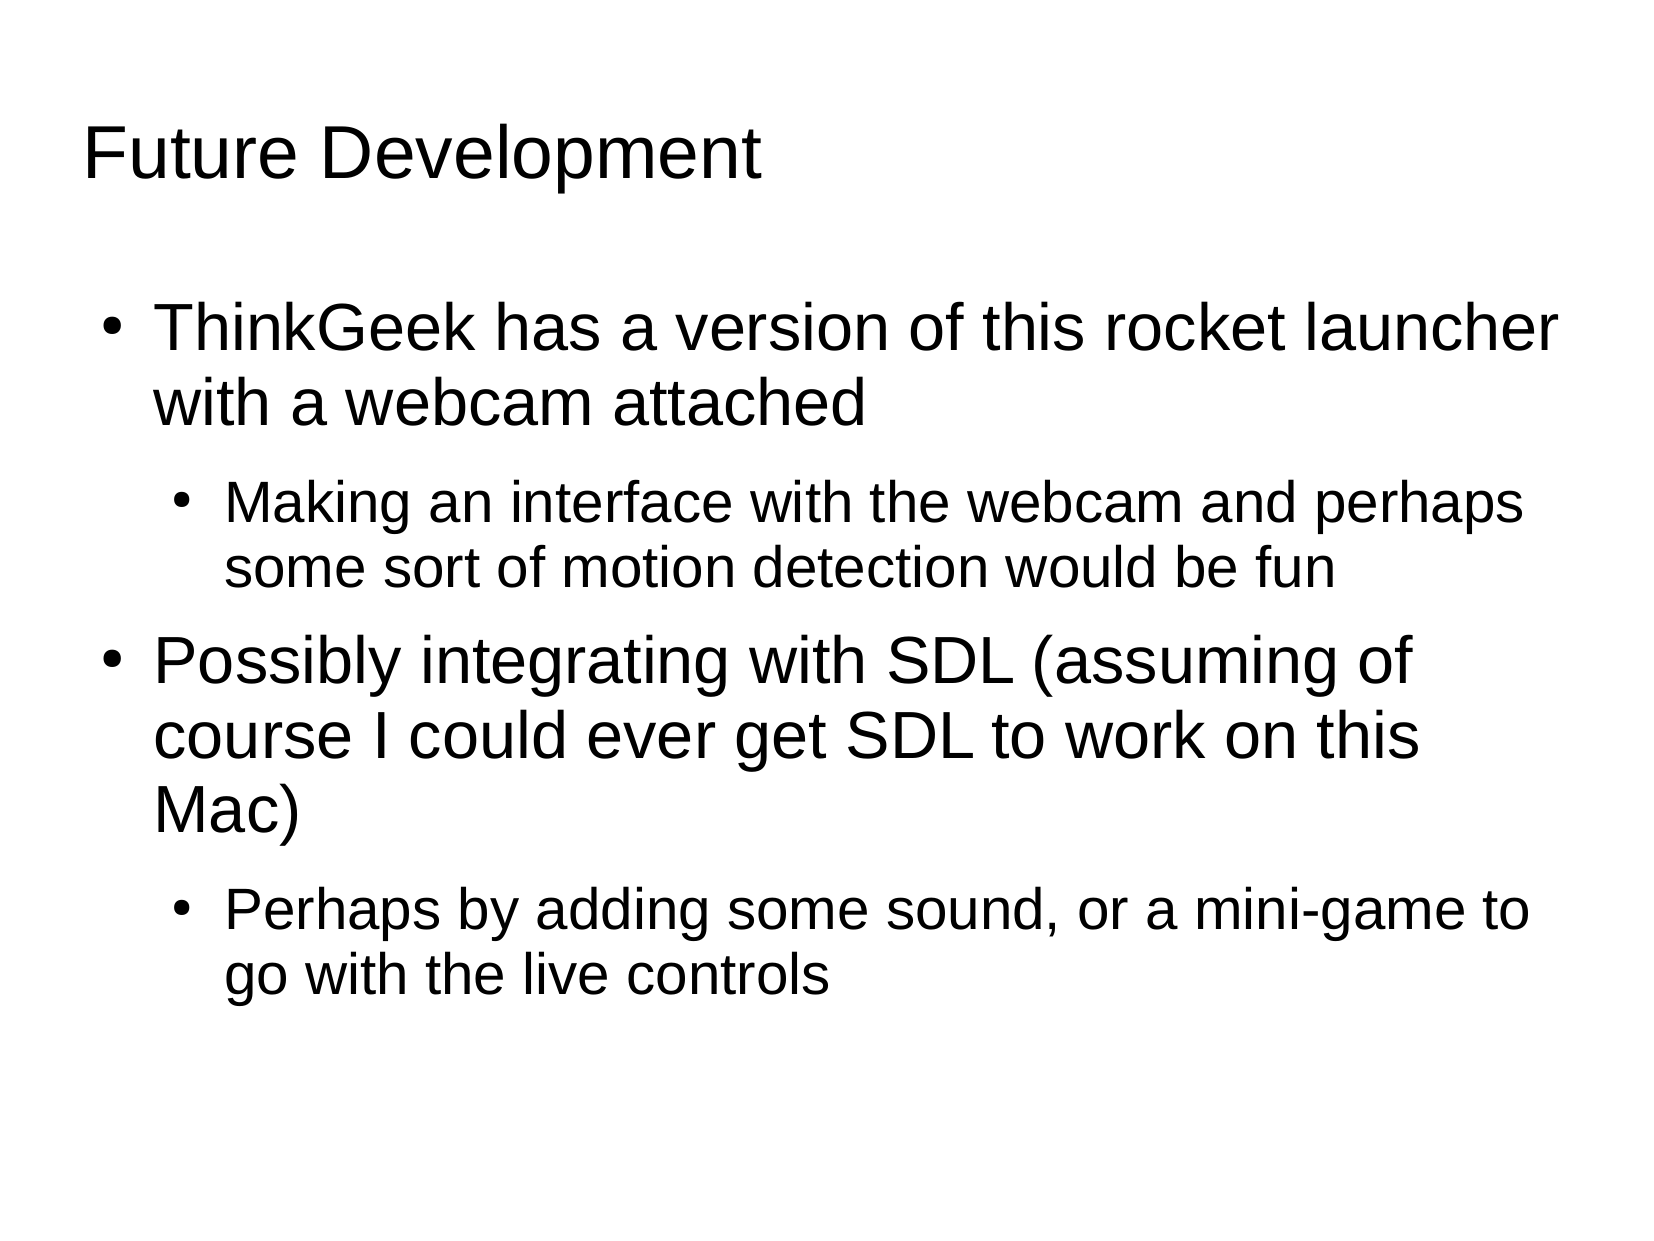

# Future Development
ThinkGeek has a version of this rocket launcher with a webcam attached
Making an interface with the webcam and perhaps some sort of motion detection would be fun
Possibly integrating with SDL (assuming of course I could ever get SDL to work on this Mac)
Perhaps by adding some sound, or a mini-game to go with the live controls